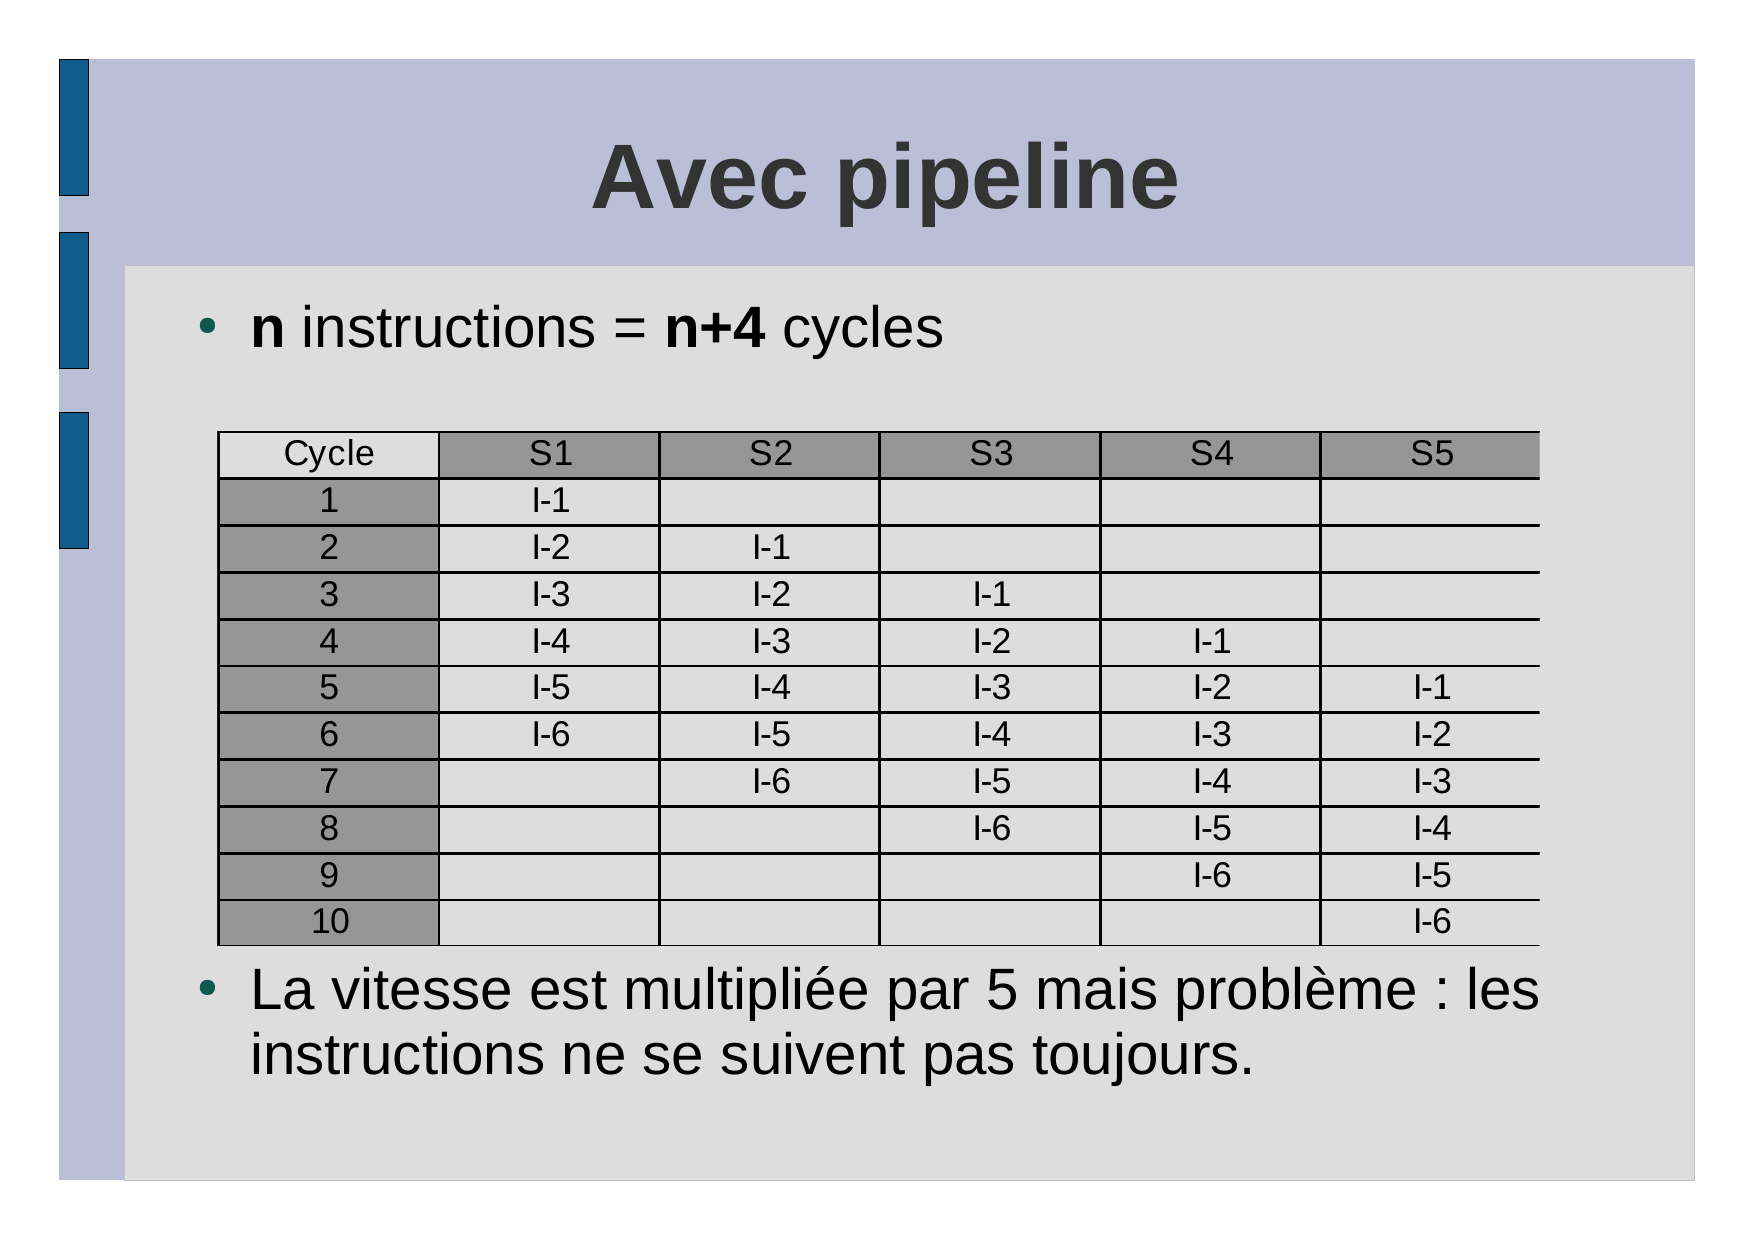

# Avec pipeline
n instructions = n+4 cycles
La vitesse est multipliée par 5 mais problème : les instructions ne se suivent pas toujours.